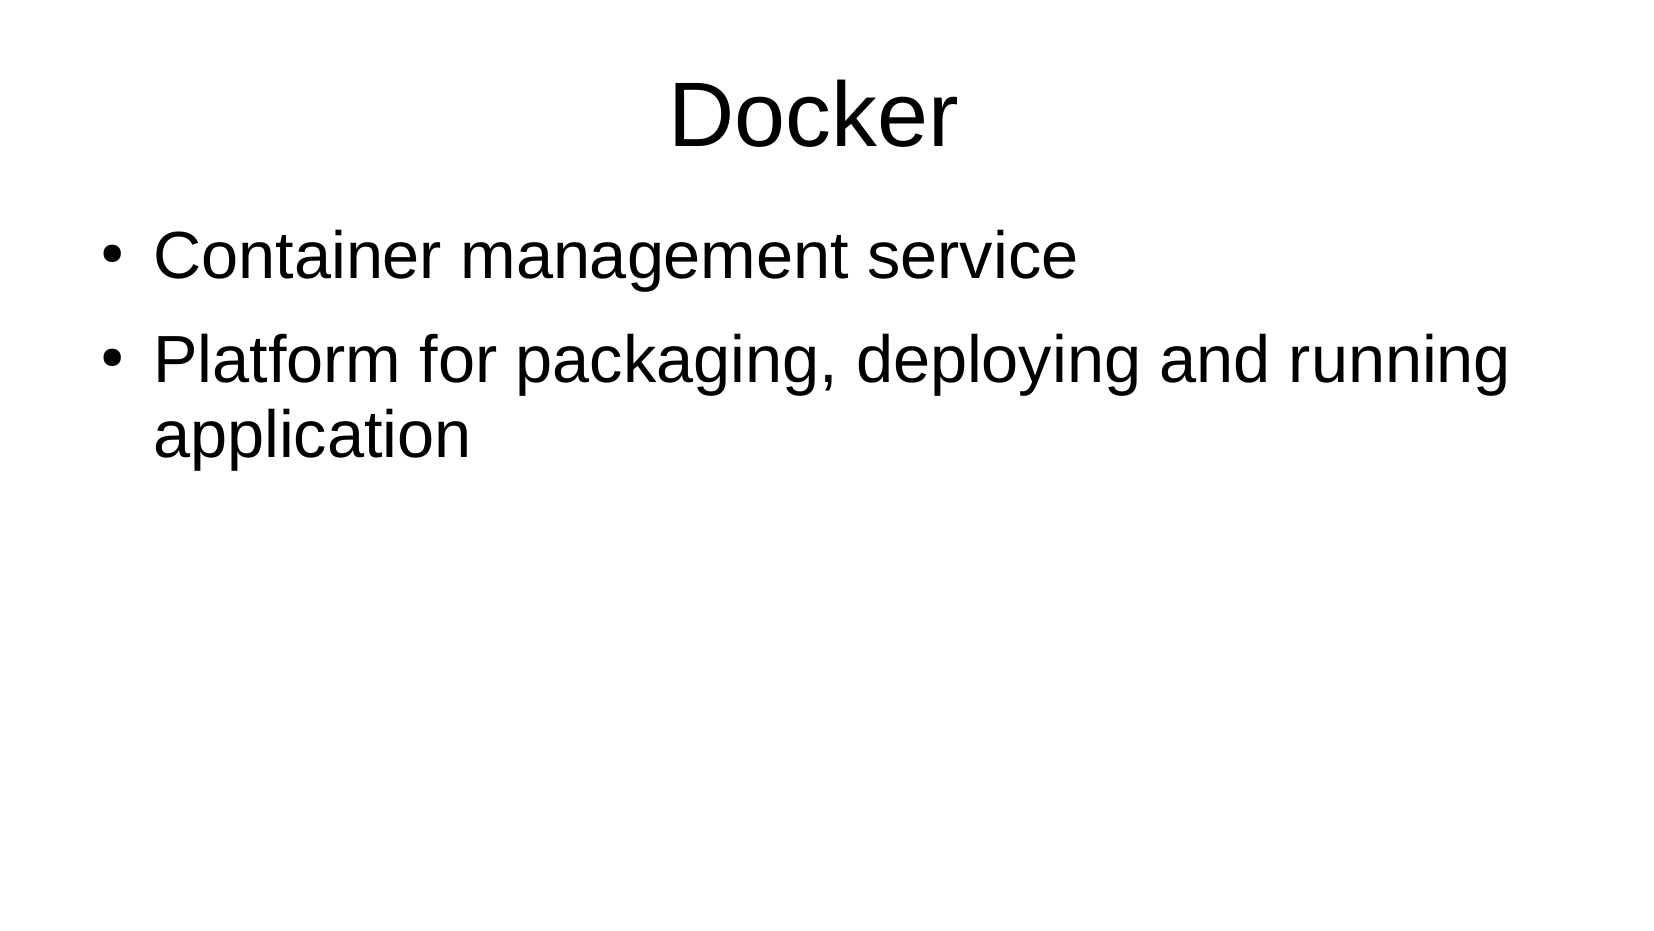

# Docker
Container management service
Platform for packaging, deploying and running application